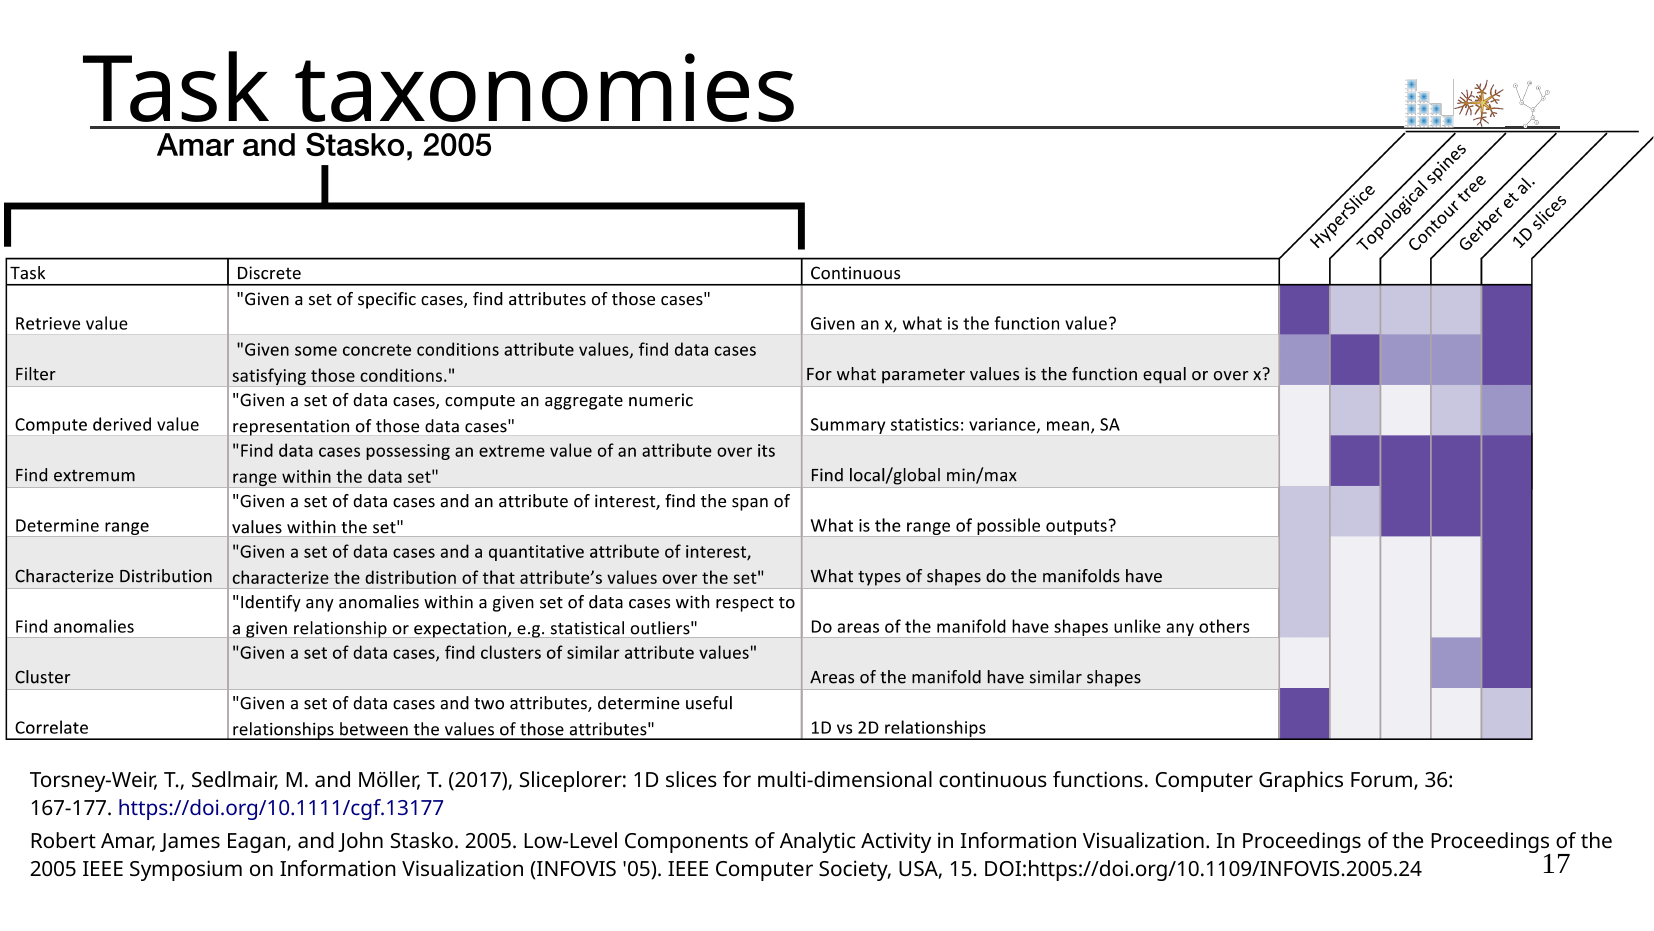

# Task taxonomies
Torsney‐Weir, T., Sedlmair, M. and Möller, T. (2017), Sliceplorer: 1D slices for multi‐dimensional continuous functions. Computer Graphics Forum, 36: 167-177. https://doi.org/10.1111/cgf.13177
Robert Amar, James Eagan, and John Stasko. 2005. Low-Level Components of Analytic Activity in Information Visualization. In Proceedings of the Proceedings of the 2005 IEEE Symposium on Information Visualization (INFOVIS '05). IEEE Computer Society, USA, 15. DOI:https://doi.org/10.1109/INFOVIS.2005.24
17